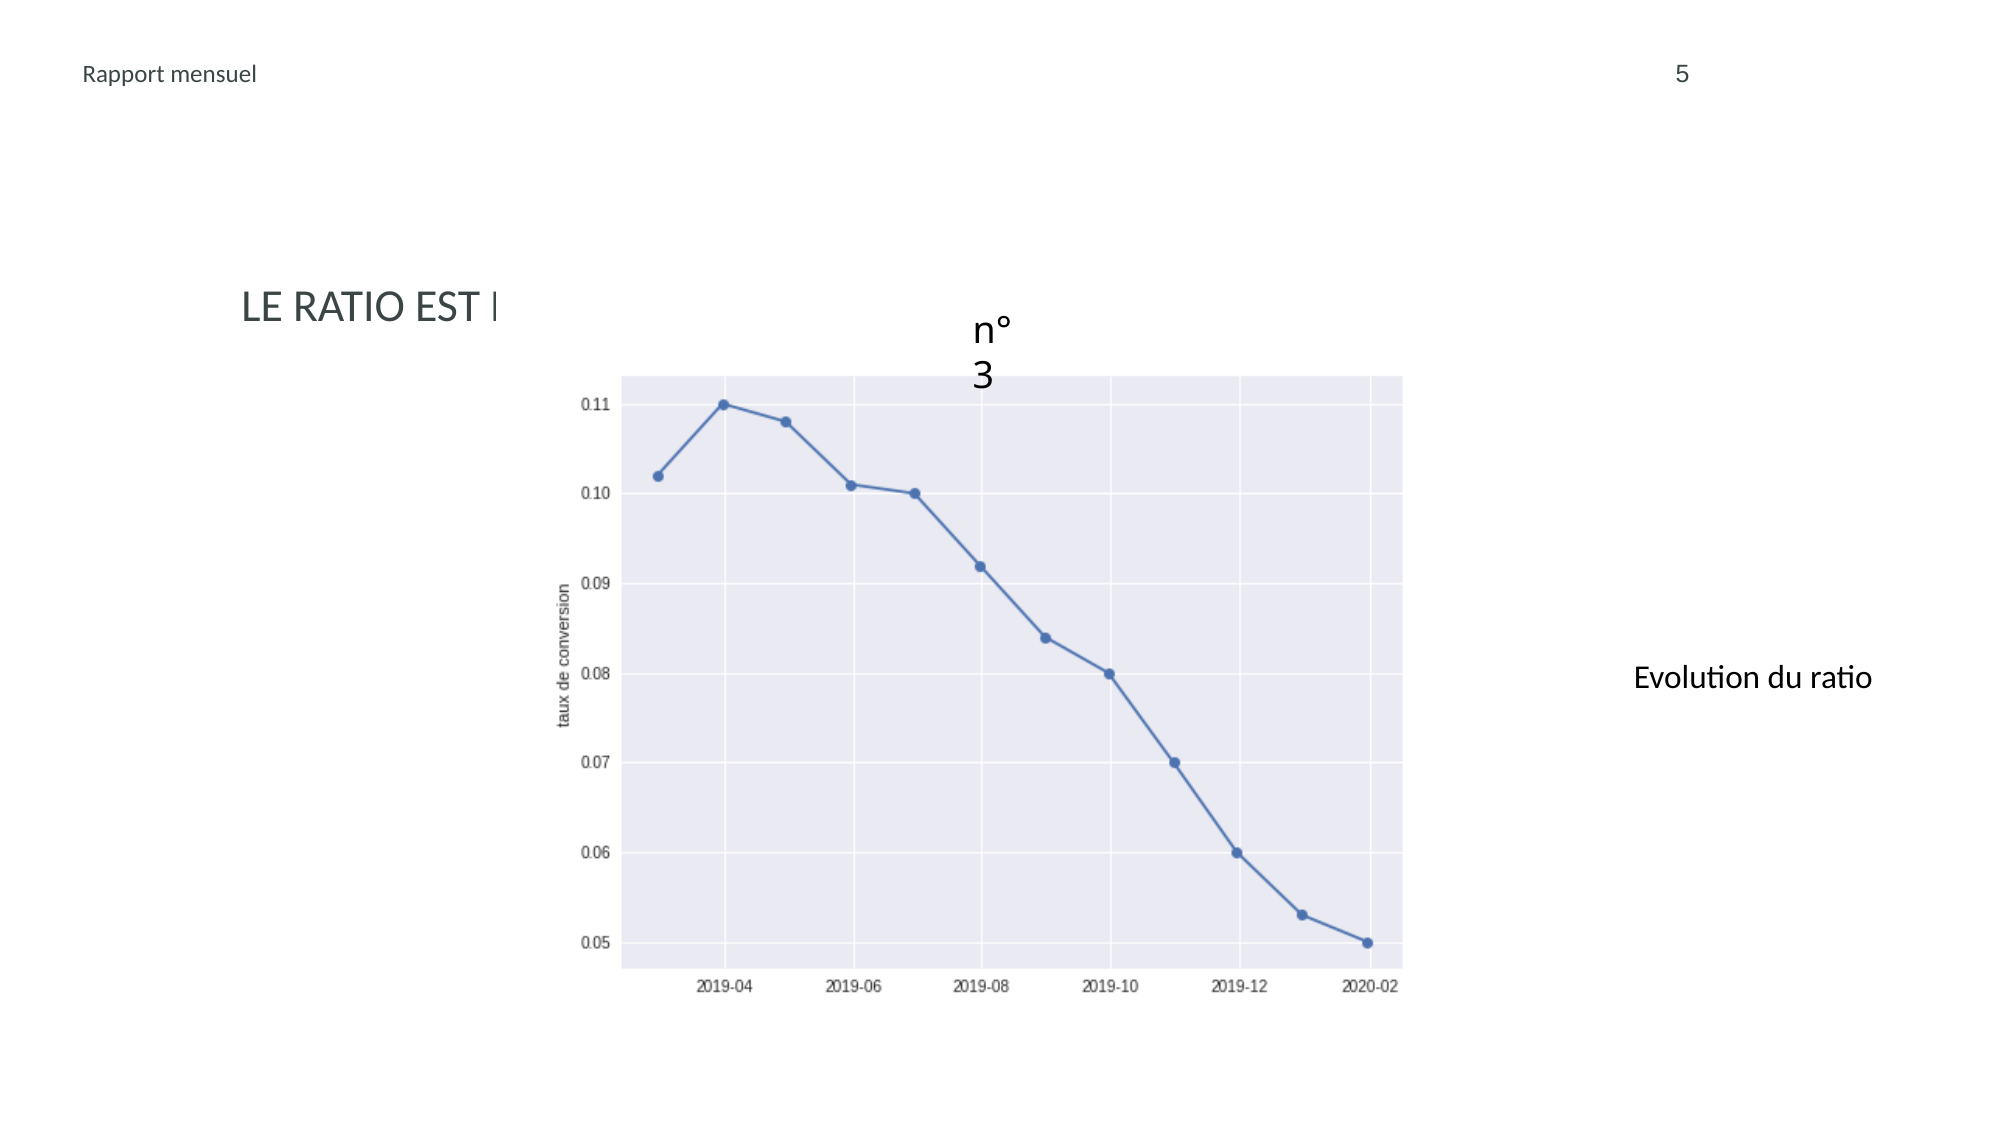

Rapport mensuel
# Le RATIO est en baisse
n°3
Evolution du ratio